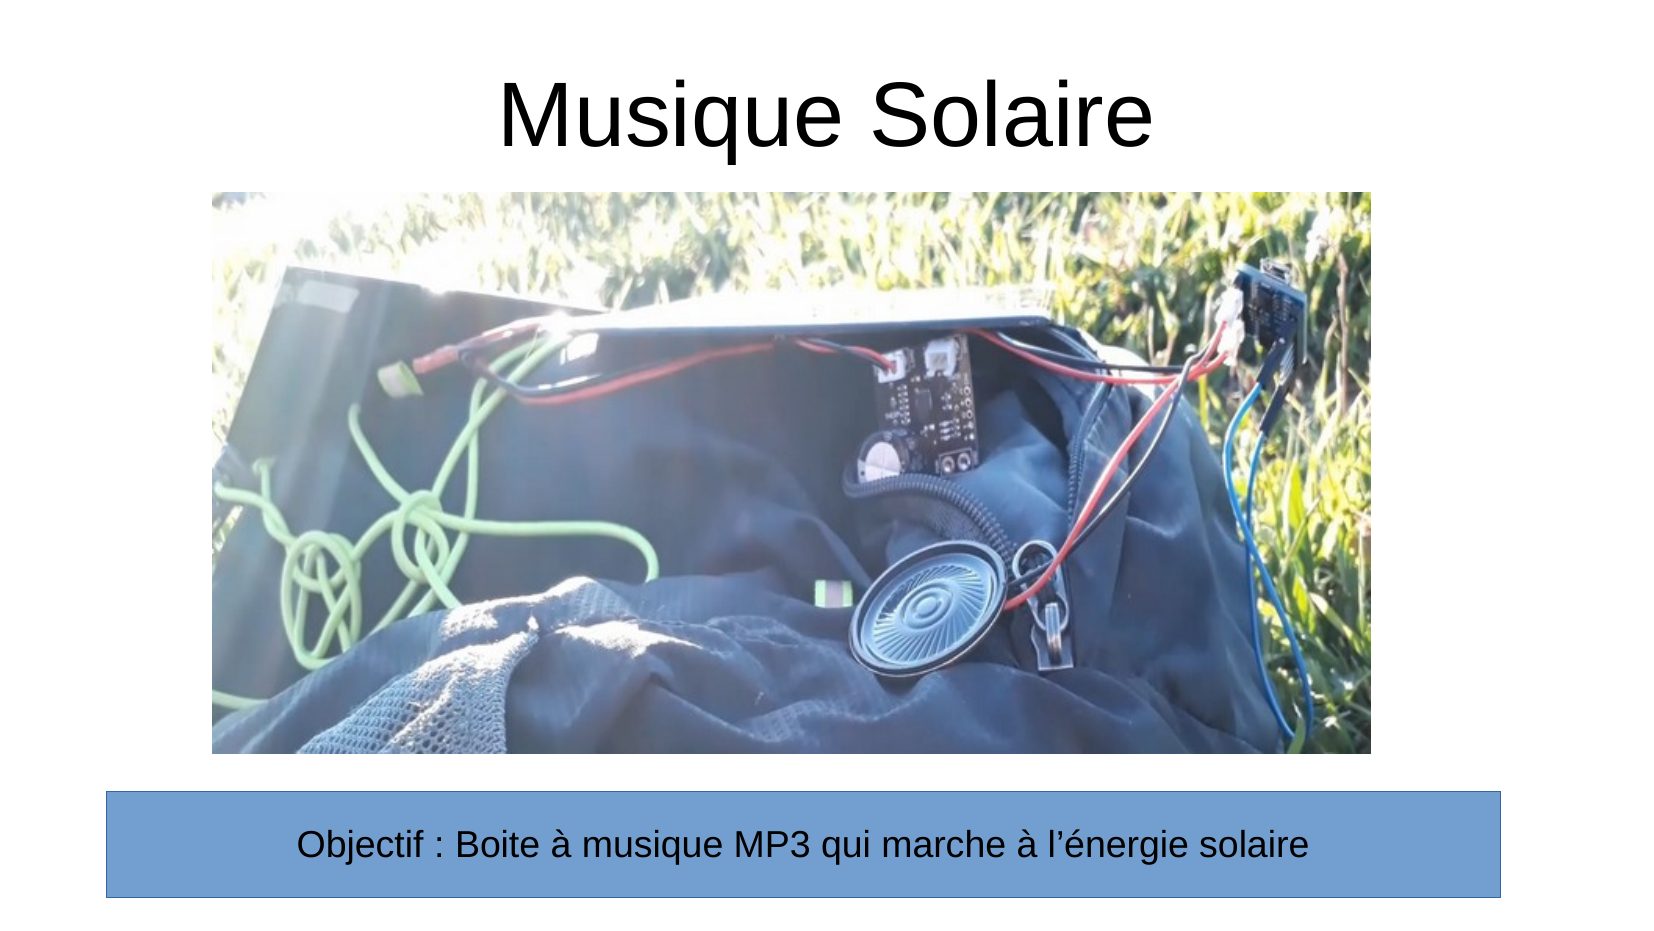

# Musique Solaire
Objectif : Boite à musique MP3 qui marche à l’énergie solaire